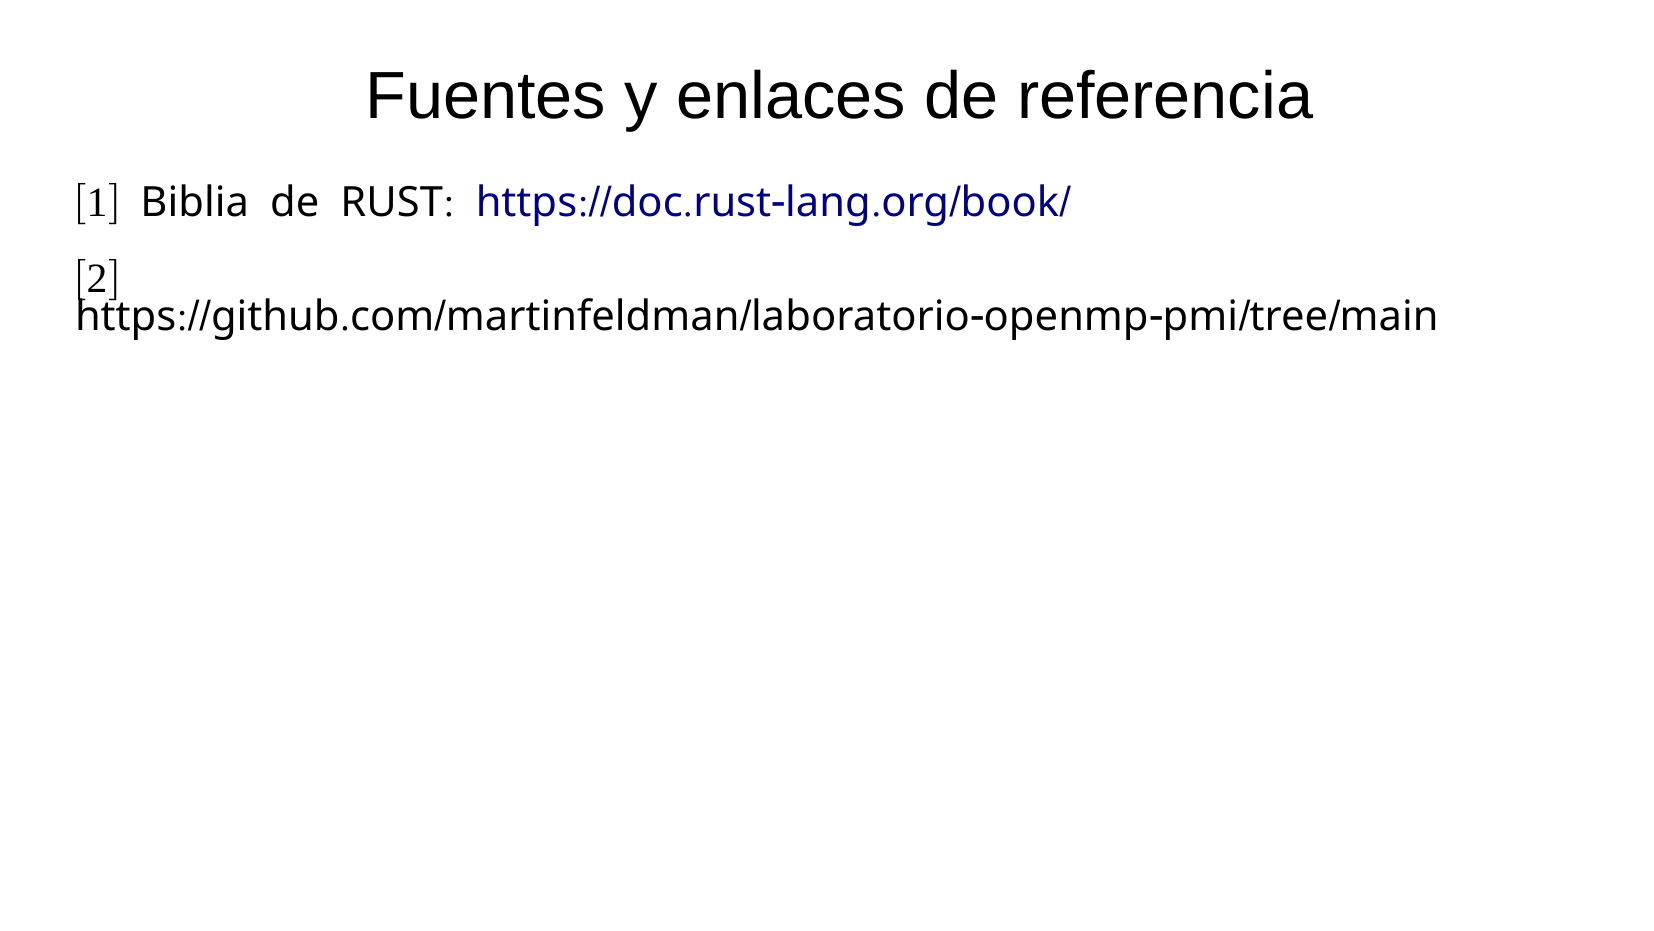

# Fuentes y enlaces de referencia
[1] Biblia de RUST: https://doc.rust-lang.org/book/
[2] https://github.com/martinfeldman/laboratorio-openmp-pmi/tree/main